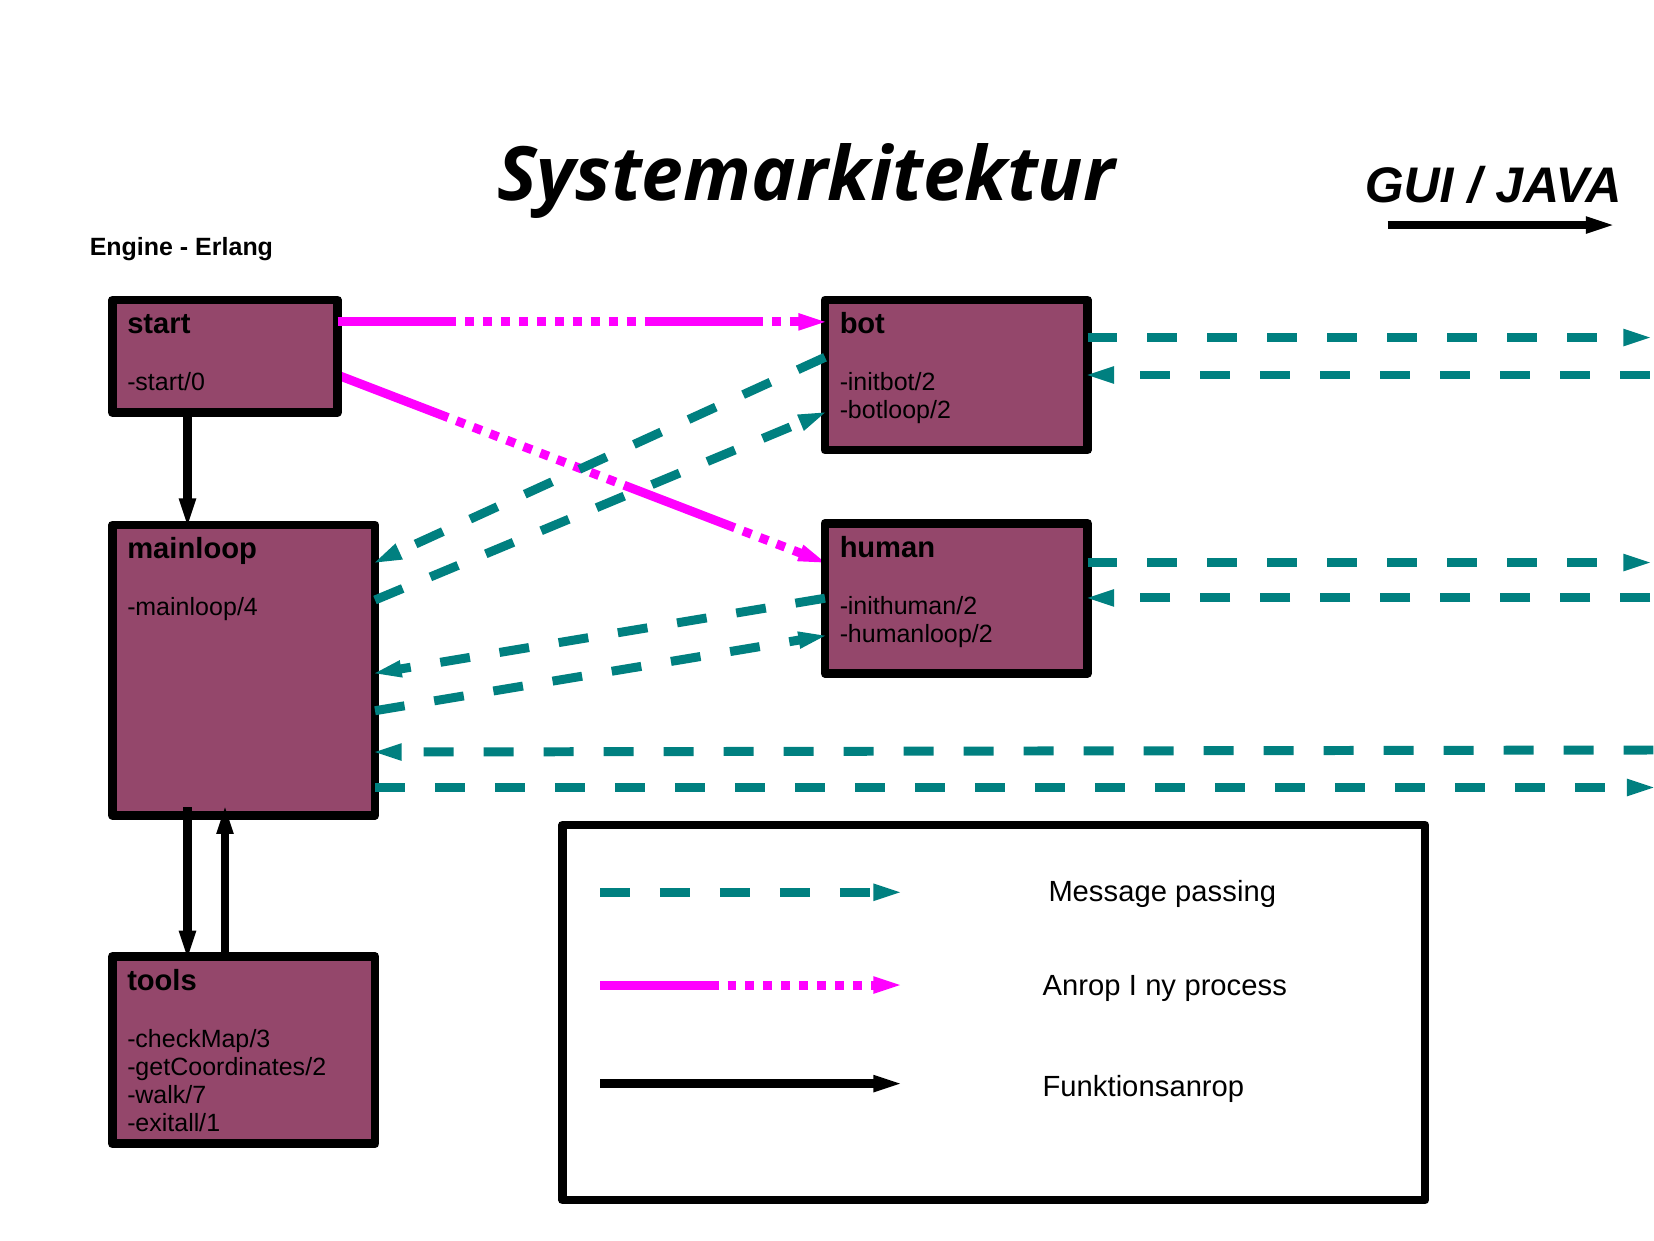

Systemarkitektur
GUI / JAVA
Engine - Erlang
bot
-initbot/2
-botloop/2
start
-start/0
human
-inithuman/2
-humanloop/2
mainloop
-mainloop/4
Message passing
tools
-checkMap/3
-getCoordinates/2
-walk/7
-exitall/1
Anrop I ny process
Funktionsanrop